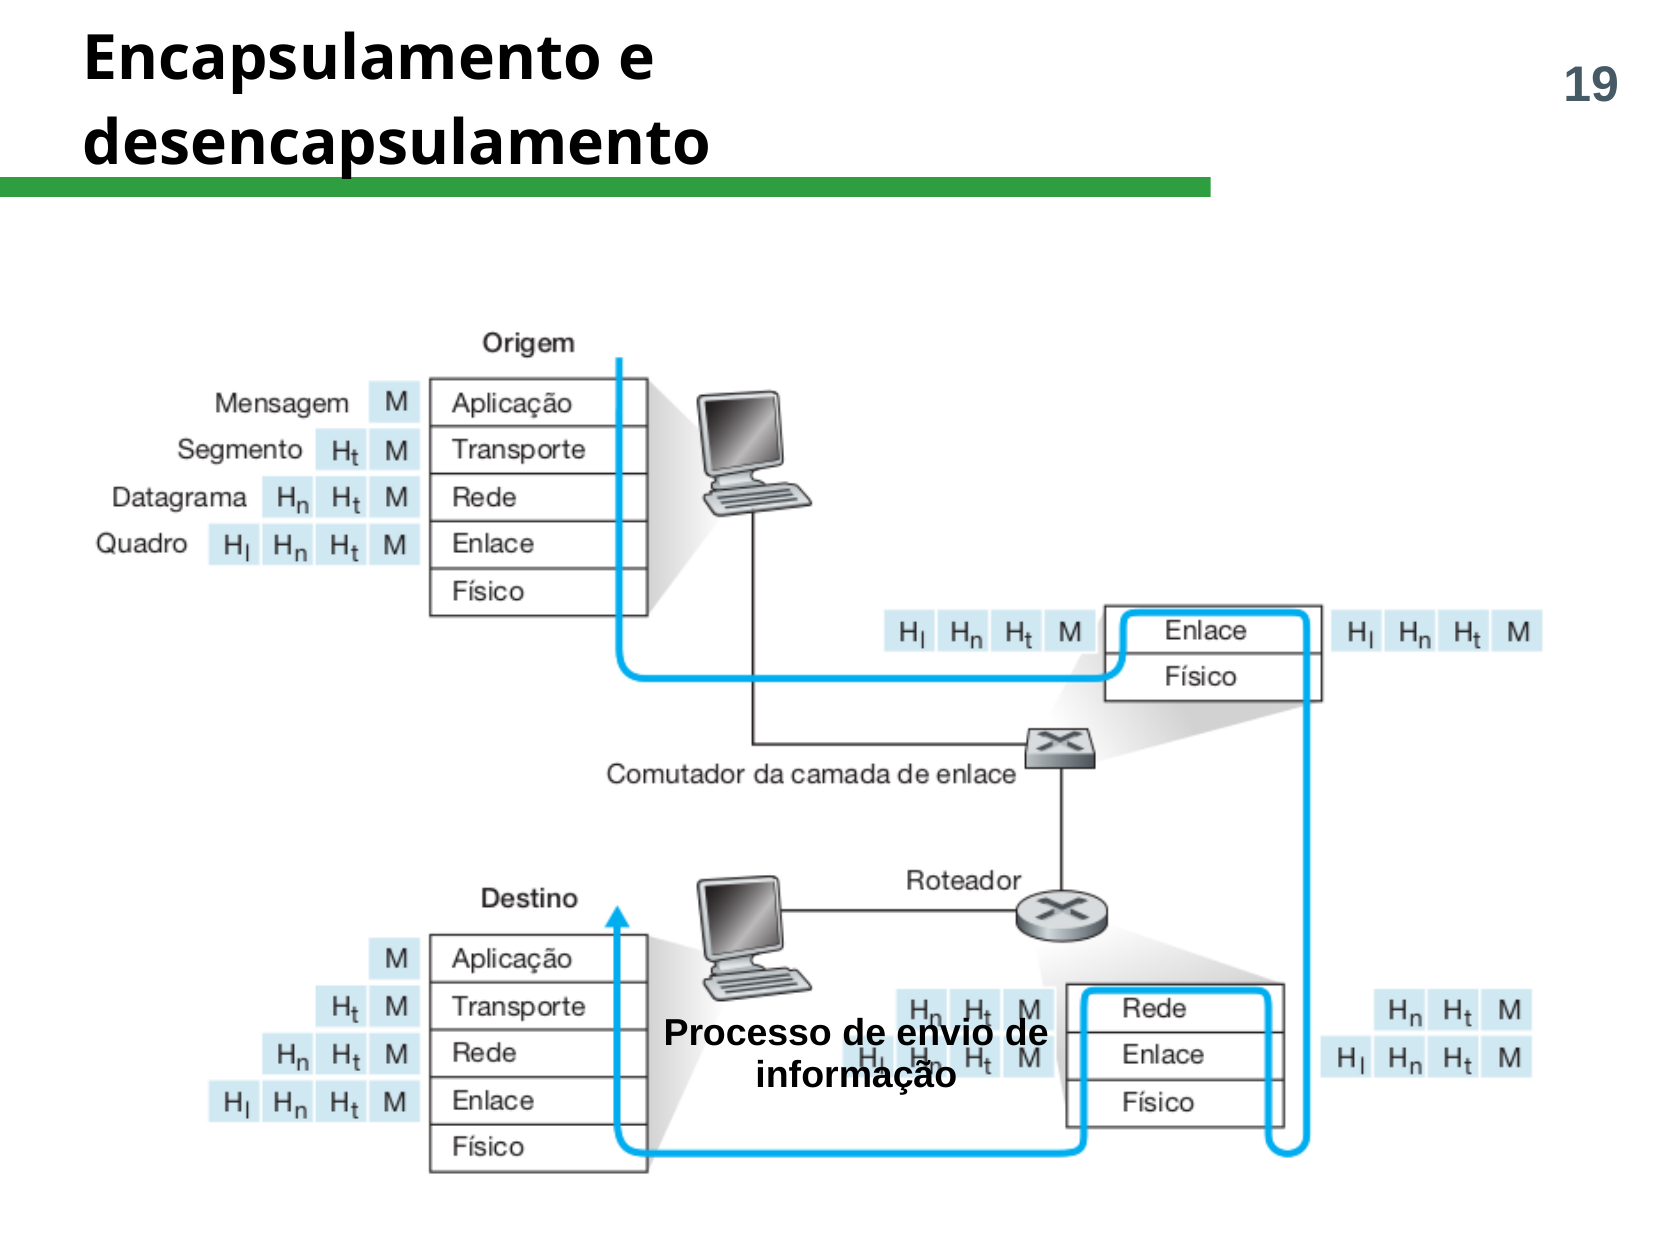

# Encapsulamento e desencapsulamento
Processo de envio de informação